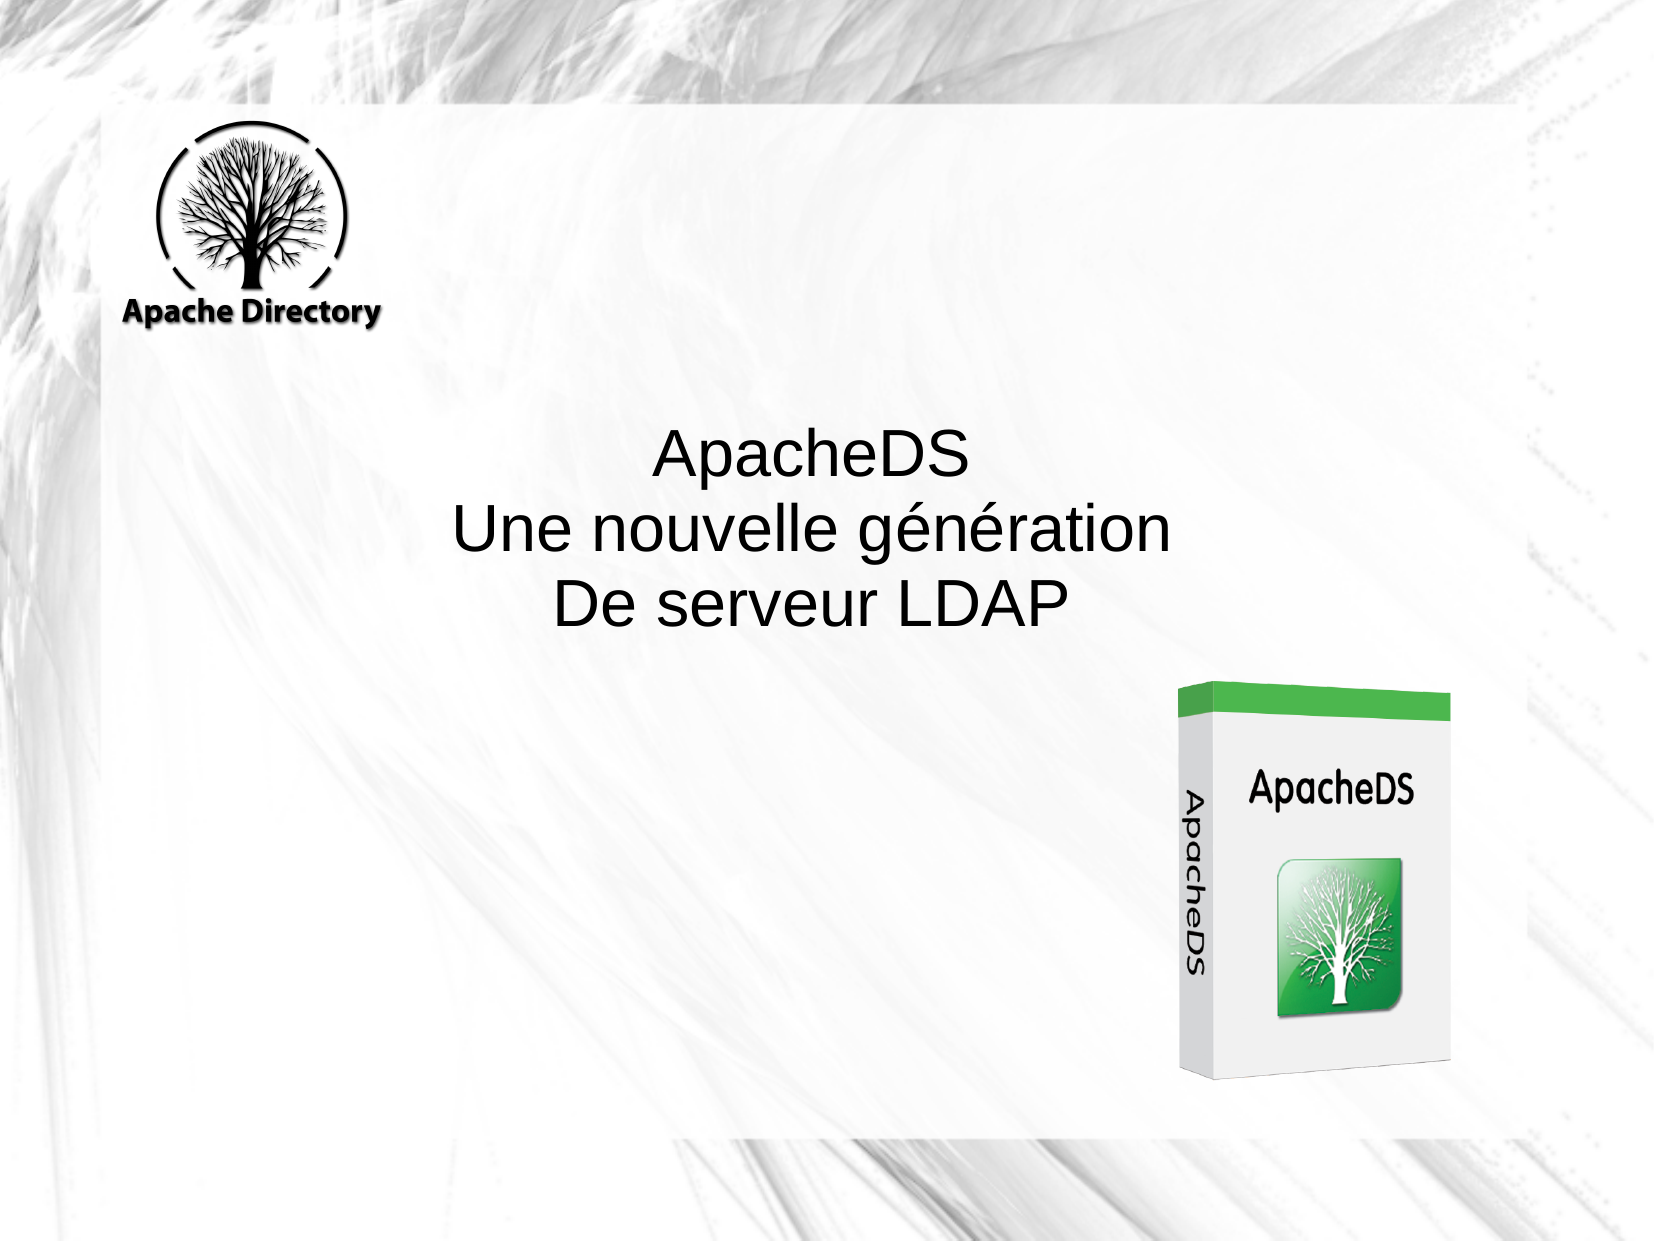

# ApacheDS
Une nouvelle génération
De serveur LDAP